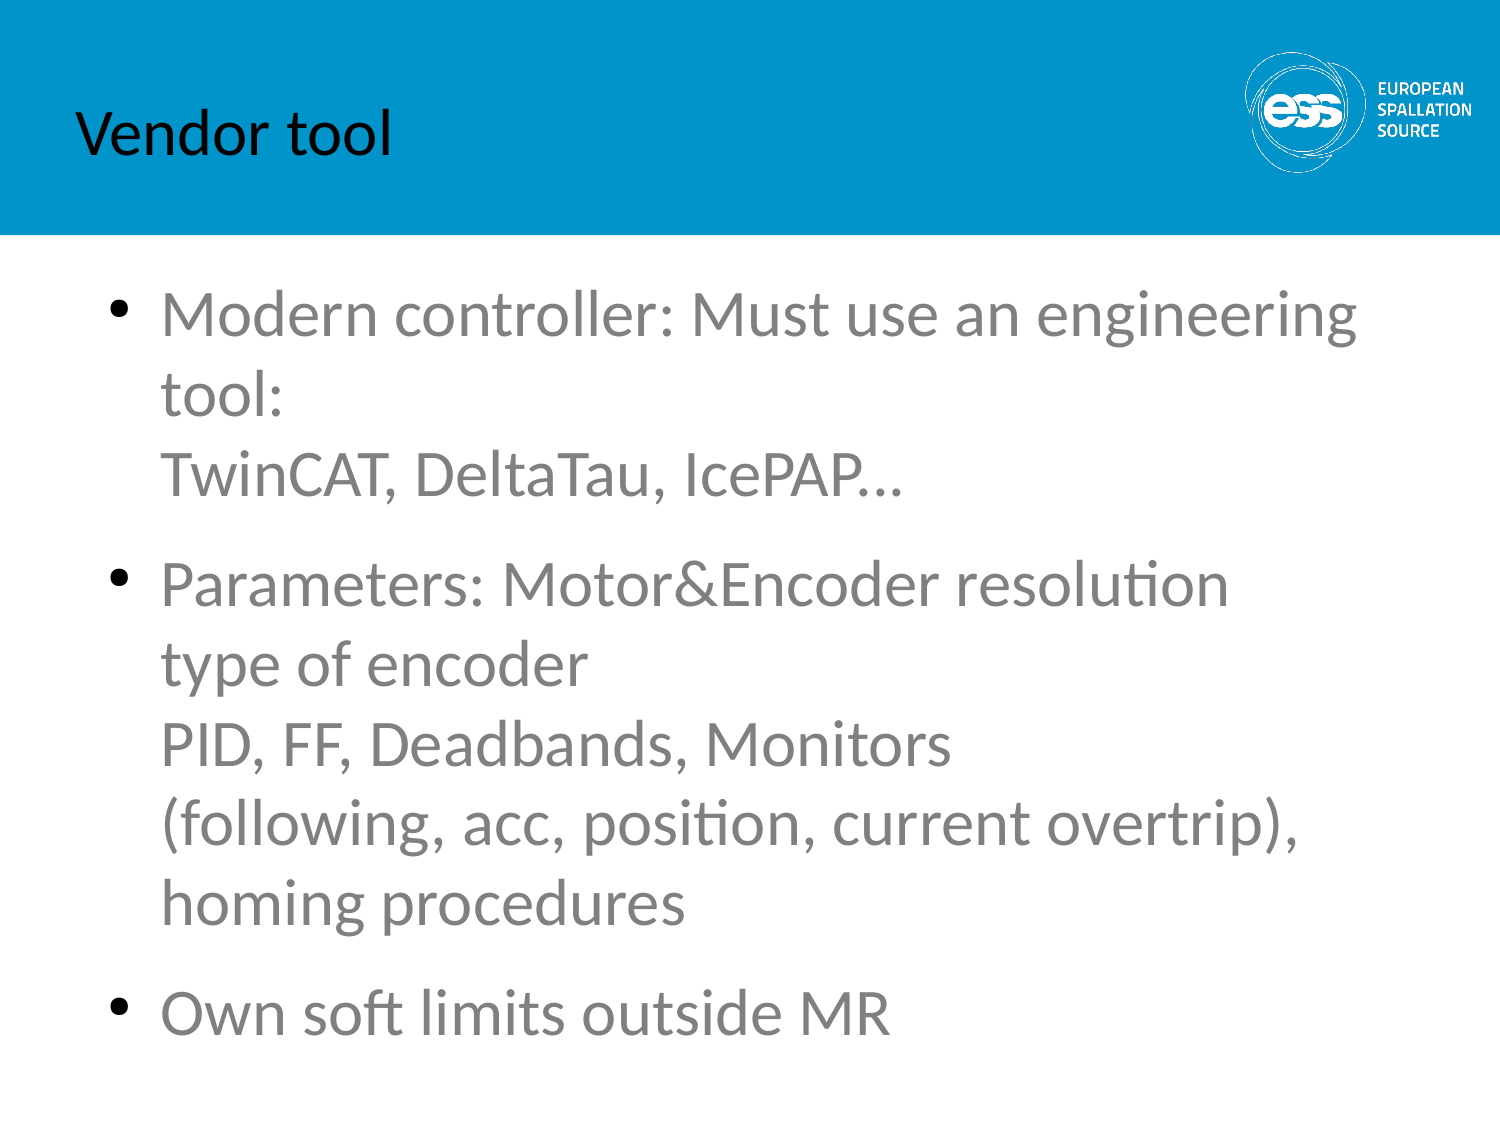

# Vendor tool
Modern controller: Must use an engineering tool:
TwinCAT, DeltaTau, IcePAP...
Parameters: Motor&Encoder resolution
type of encoder
PID, FF, Deadbands, Monitors
(following, acc, position, current overtrip), homing procedures
Own soft limits outside MR